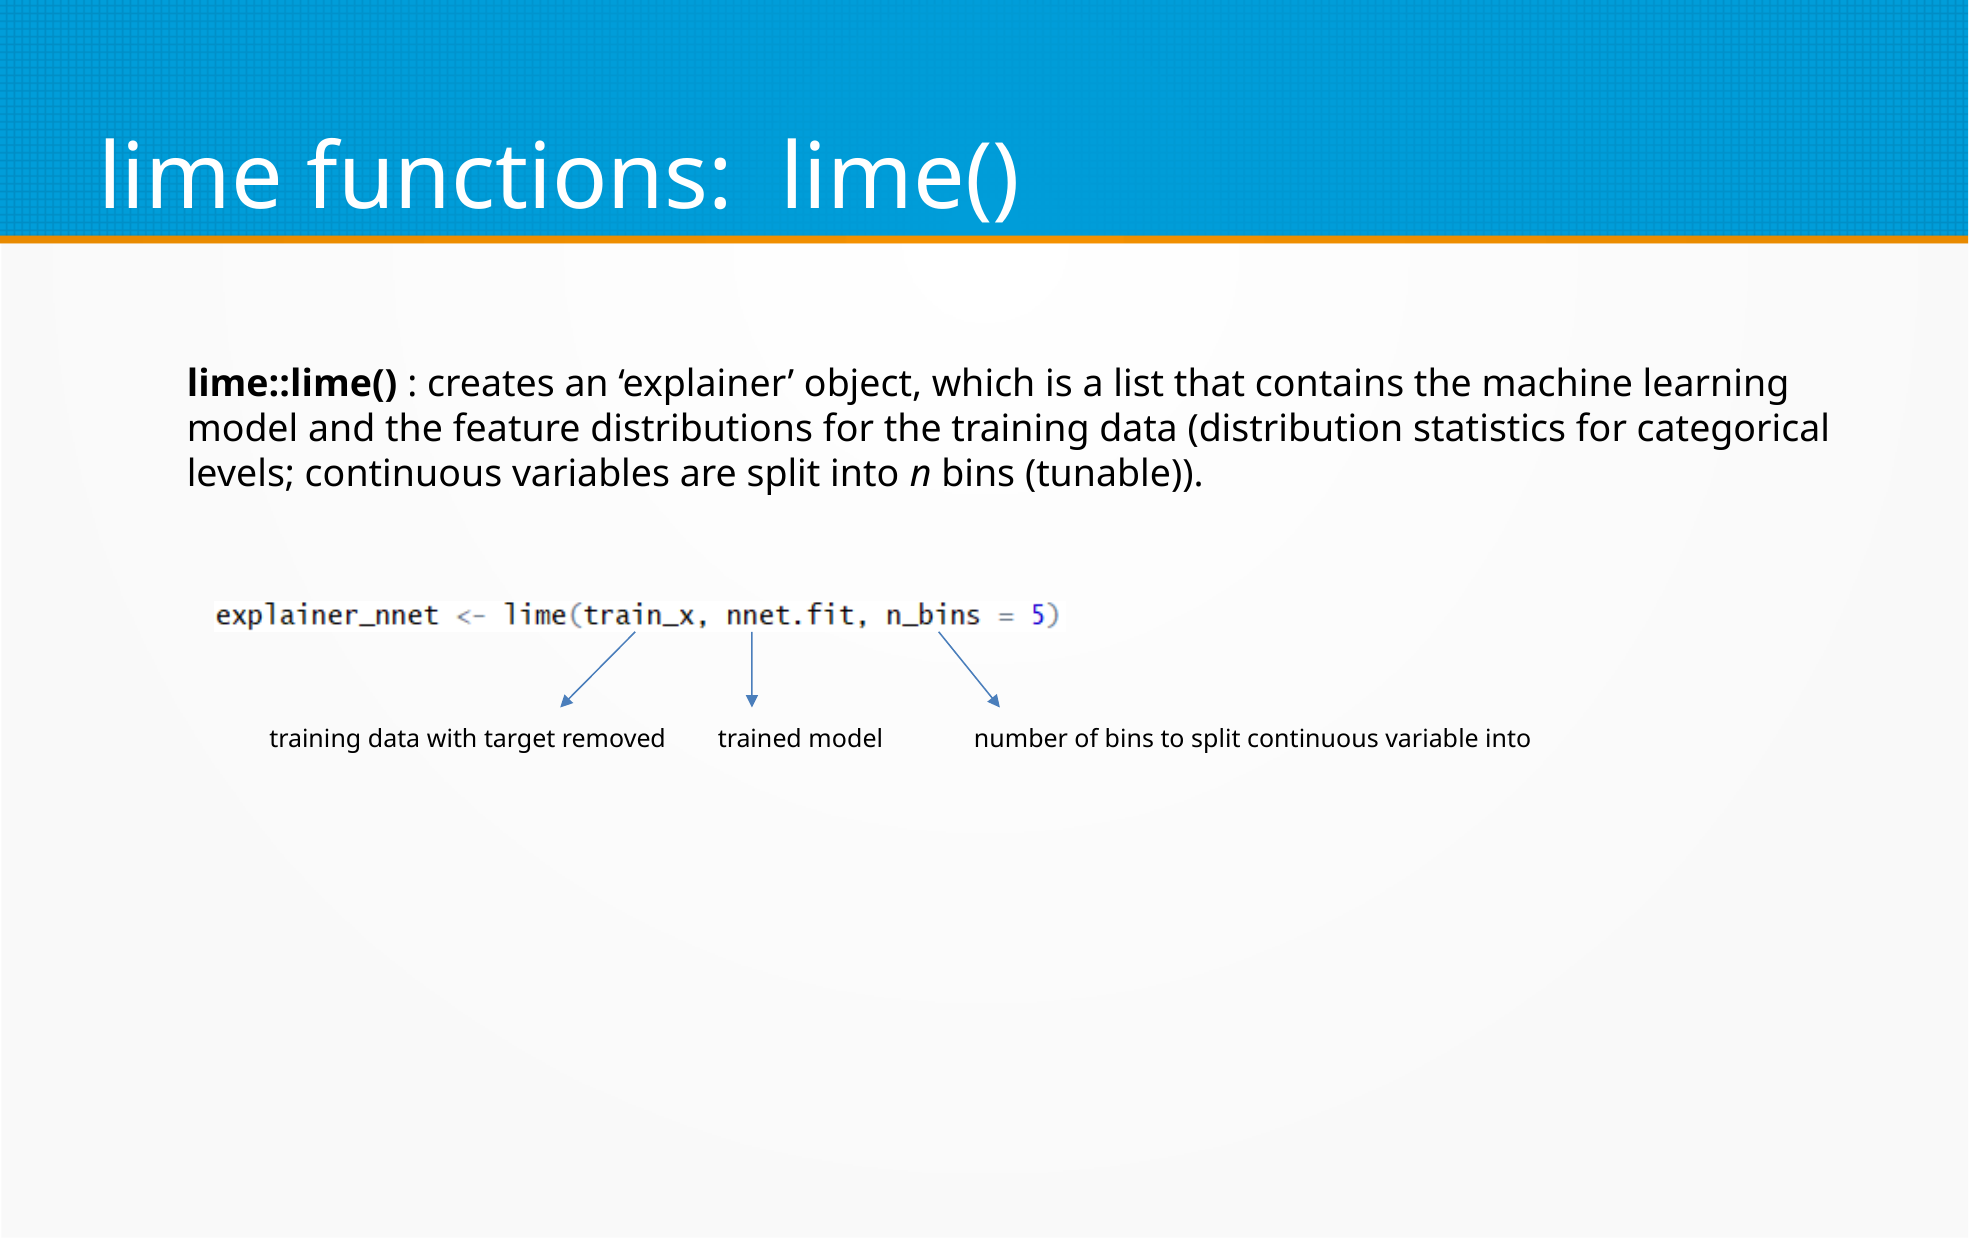

lime functions: lime()
lime::lime() : creates an ‘explainer’ object, which is a list that contains the machine learning model and the feature distributions for the training data (distribution statistics for categorical levels; continuous variables are split into n bins (tunable)).
 training data with target removed trained model number of bins to split continuous variable into